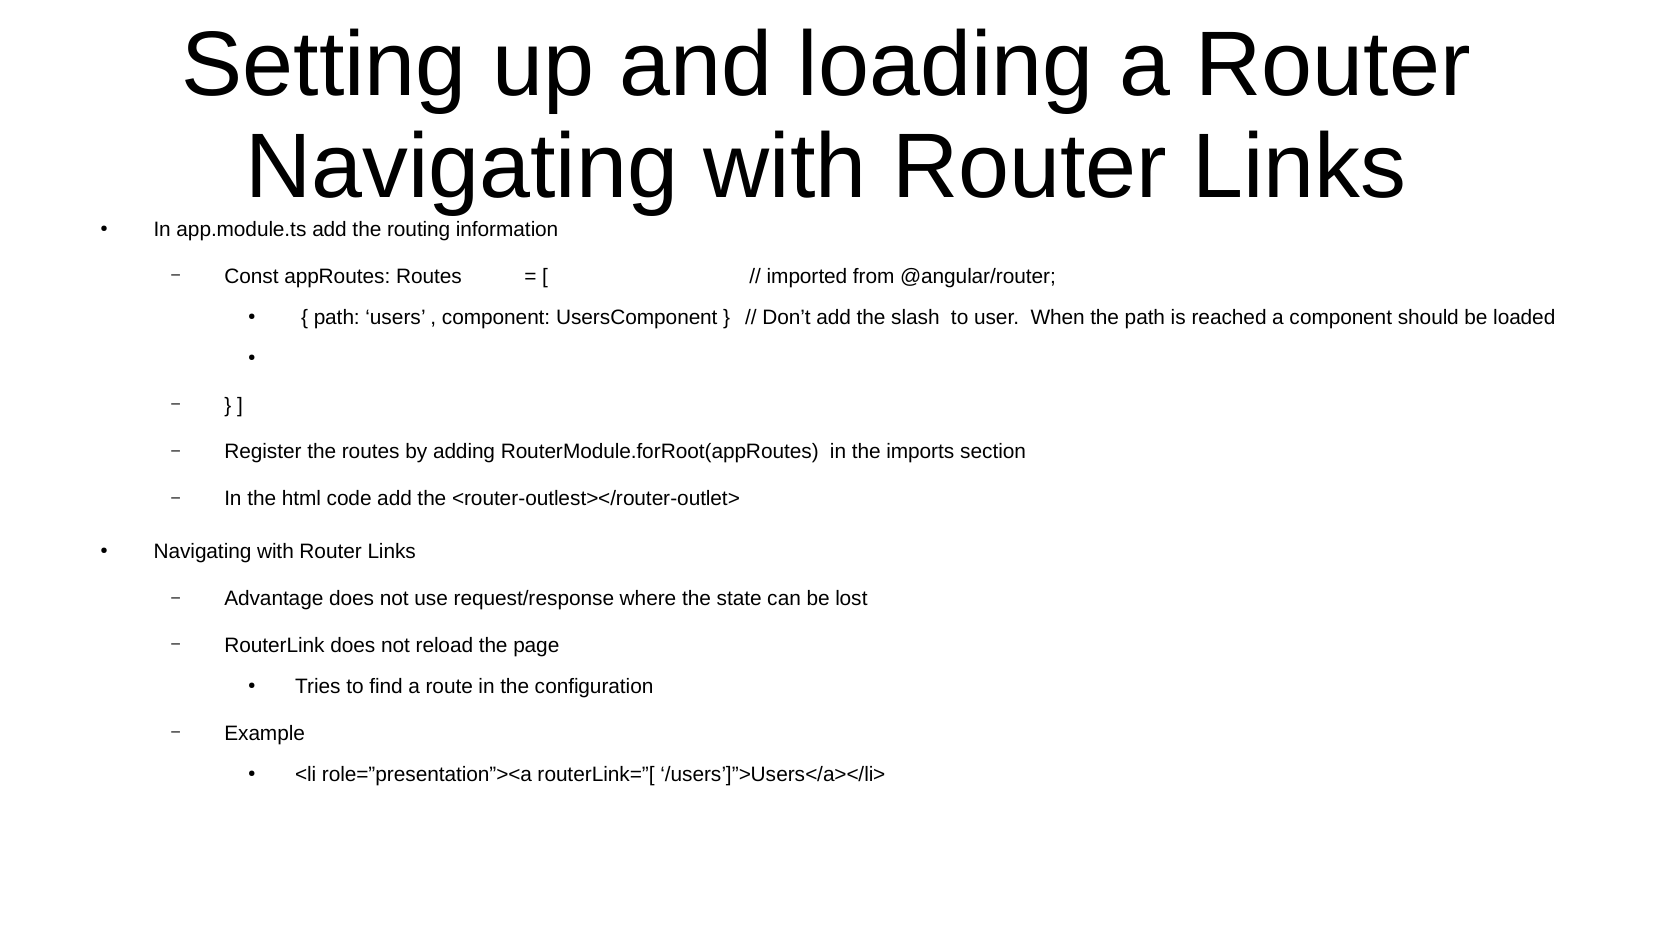

# Setting up and loading a Router Navigating with Router Links
In app.module.ts add the routing information
Const appRoutes: Routes 	= [			// imported from @angular/router;
 { path: ‘users’ , component: UsersComponent }	// Don’t add the slash to user. When the path is reached a component should be loaded
} ]
Register the routes by adding RouterModule.forRoot(appRoutes)	 in the imports section
In the html code add the <router-outlest></router-outlet>
Navigating with Router Links
Advantage does not use request/response where the state can be lost
RouterLink does not reload the page
Tries to find a route in the configuration
Example
<li role=”presentation”><a routerLink=”[ ‘/users’]”>Users</a></li>